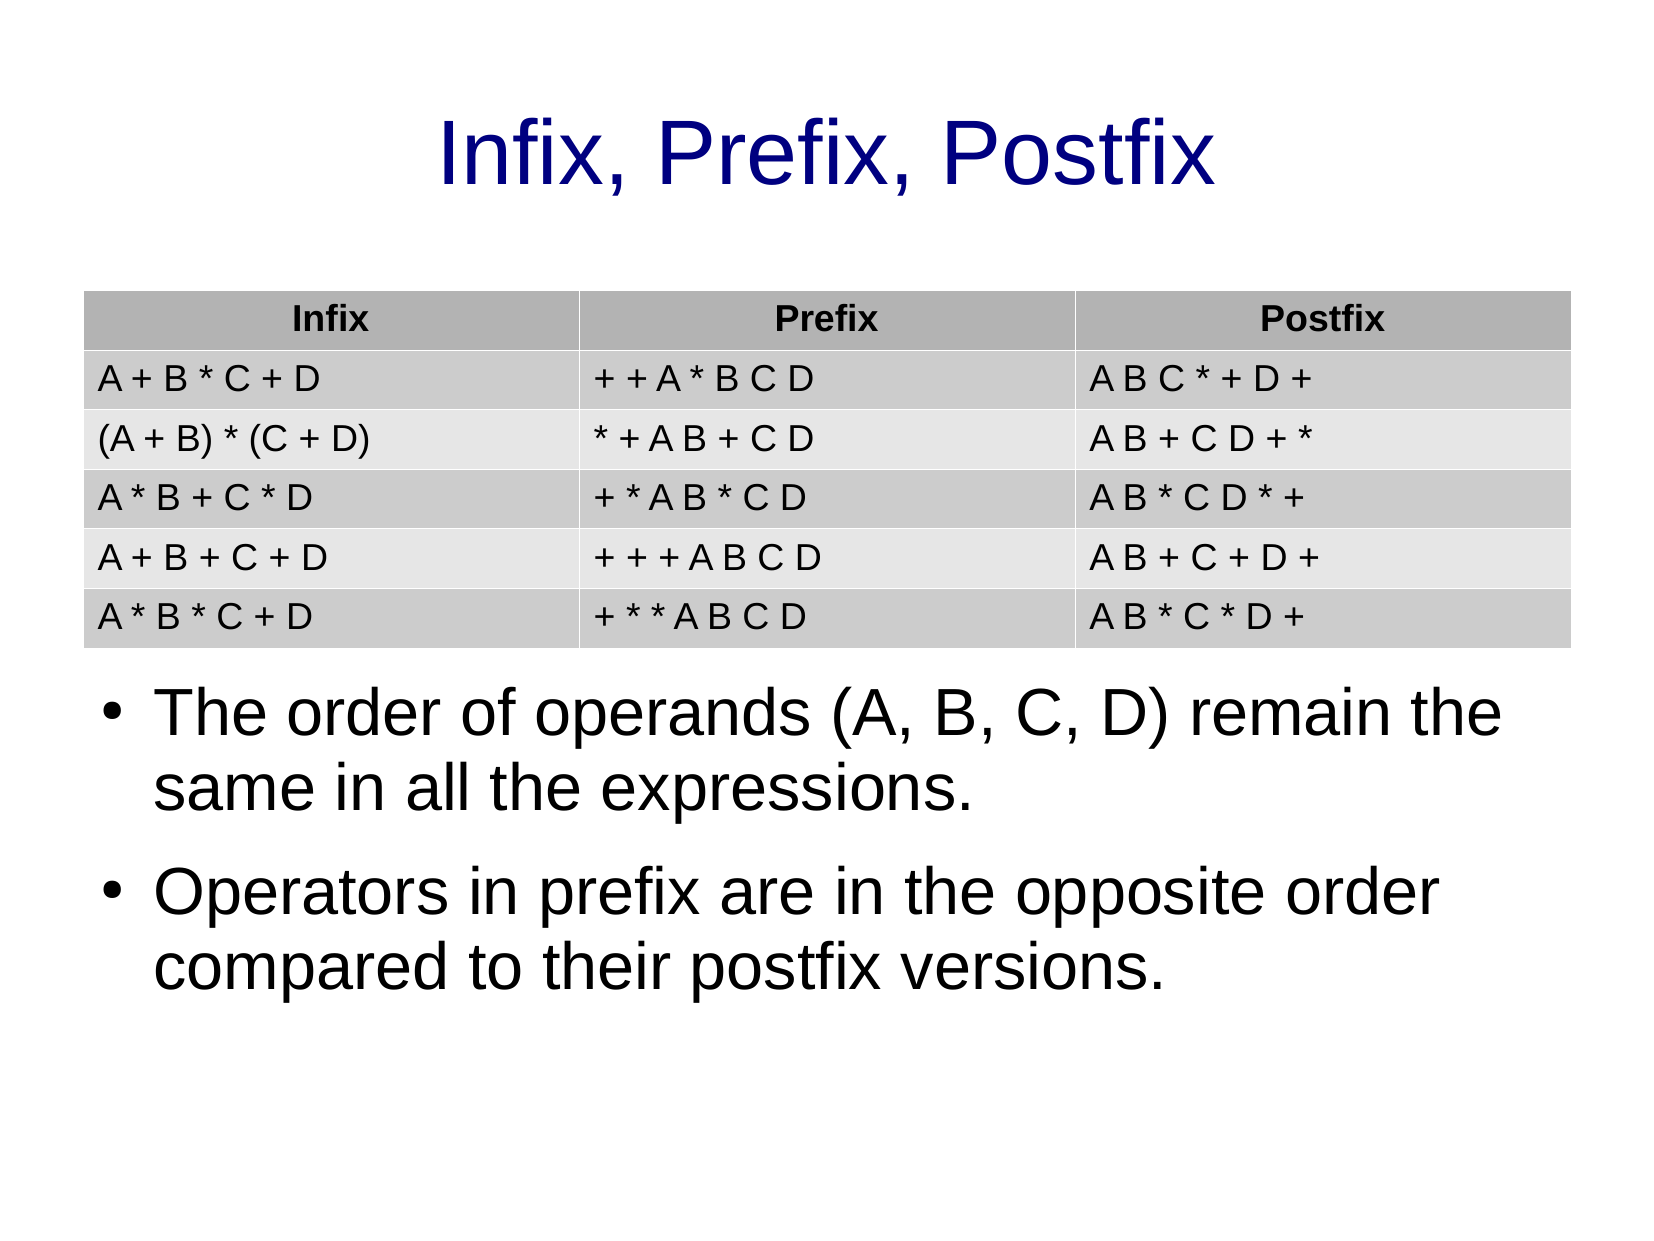

# Infix, Prefix, Postfix
| Infix | Prefix | Postfix |
| --- | --- | --- |
| A + B \* C + D | + + A \* B C D | A B C \* + D + |
| (A + B) \* (C + D) | \* + A B + C D | A B + C D + \* |
| A \* B + C \* D | + \* A B \* C D | A B \* C D \* + |
| A + B + C + D | + + + A B C D | A B + C + D + |
| A \* B \* C + D | + \* \* A B C D | A B \* C \* D + |
The order of operands (A, B, C, D) remain the same in all the expressions.
Operators in prefix are in the opposite order compared to their postfix versions.